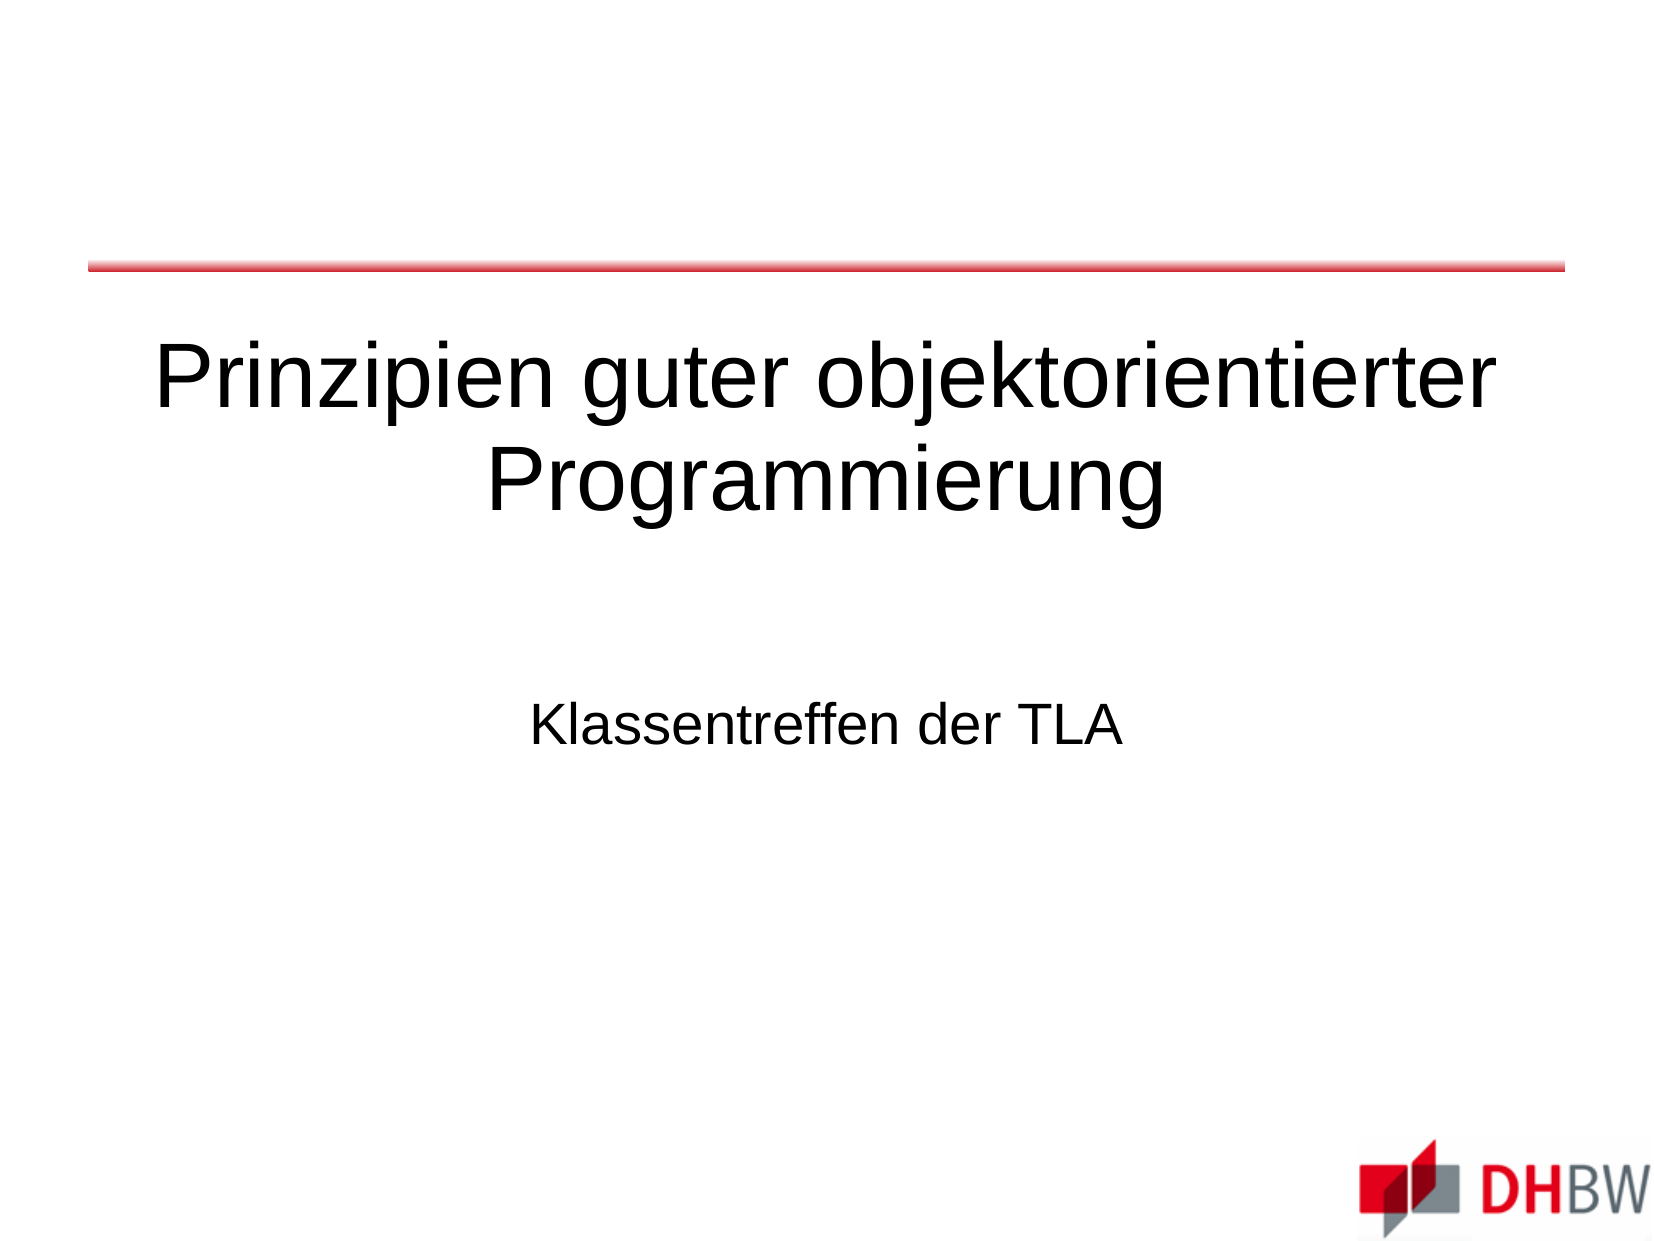

# Prinzipien guter objektorientierter Programmierung
Klassentreffen der TLA